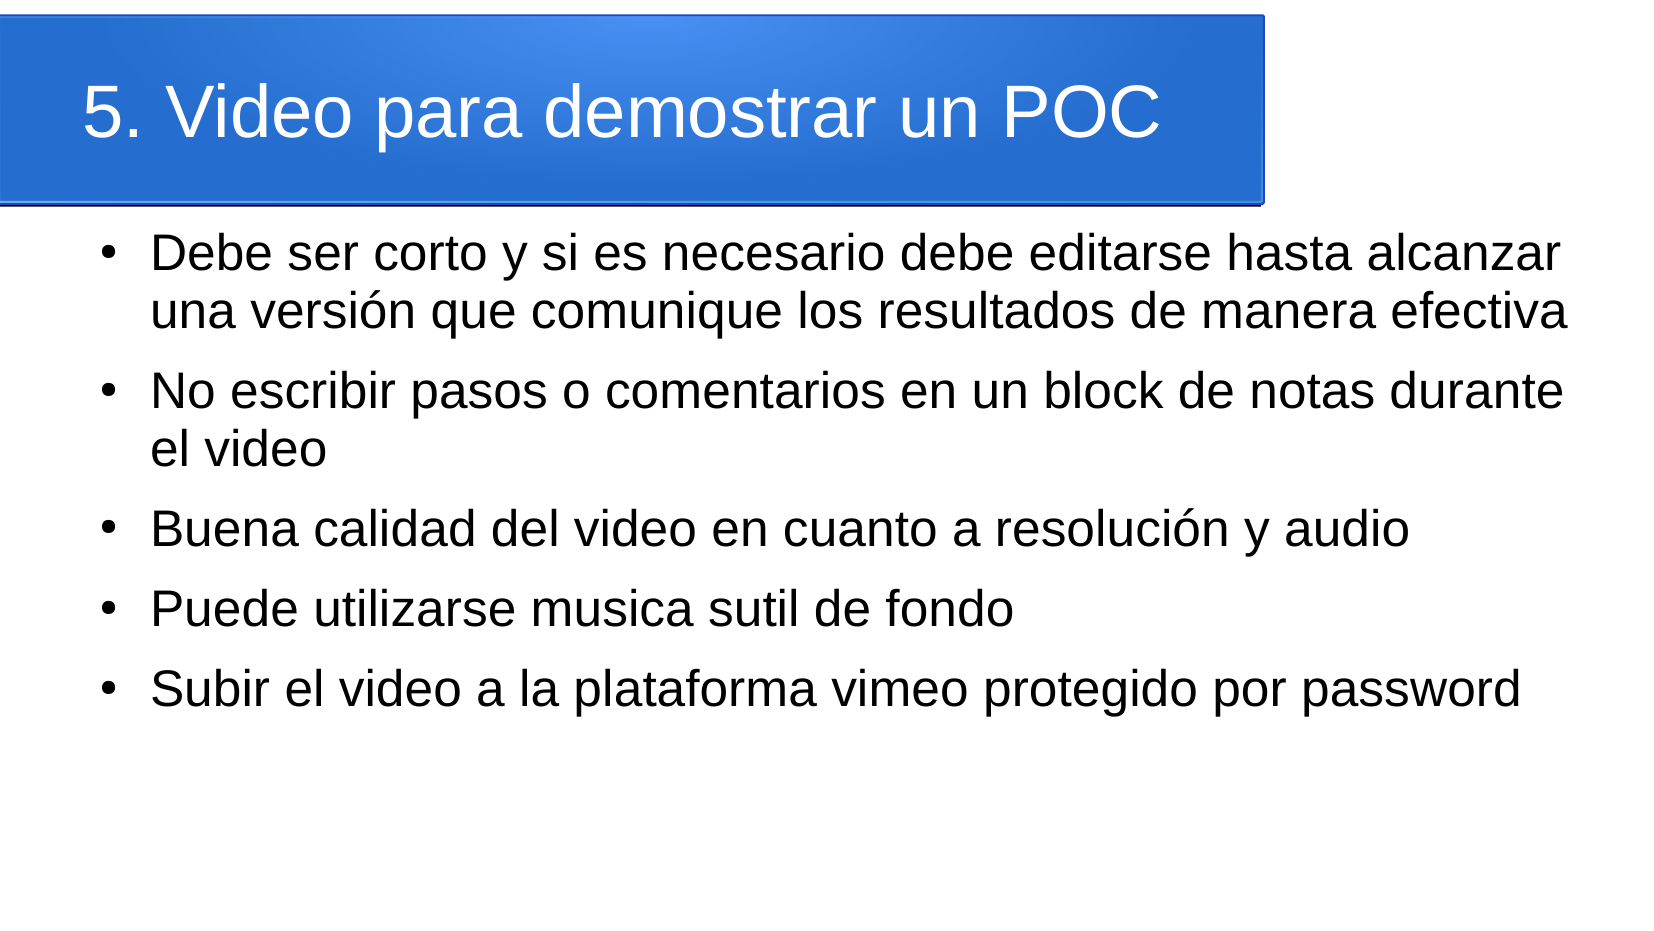

# 5. Video para demostrar un POC
Debe ser corto y si es necesario debe editarse hasta alcanzar una versión que comunique los resultados de manera efectiva
No escribir pasos o comentarios en un block de notas durante el video
Buena calidad del video en cuanto a resolución y audio
Puede utilizarse musica sutil de fondo
Subir el video a la plataforma vimeo protegido por password